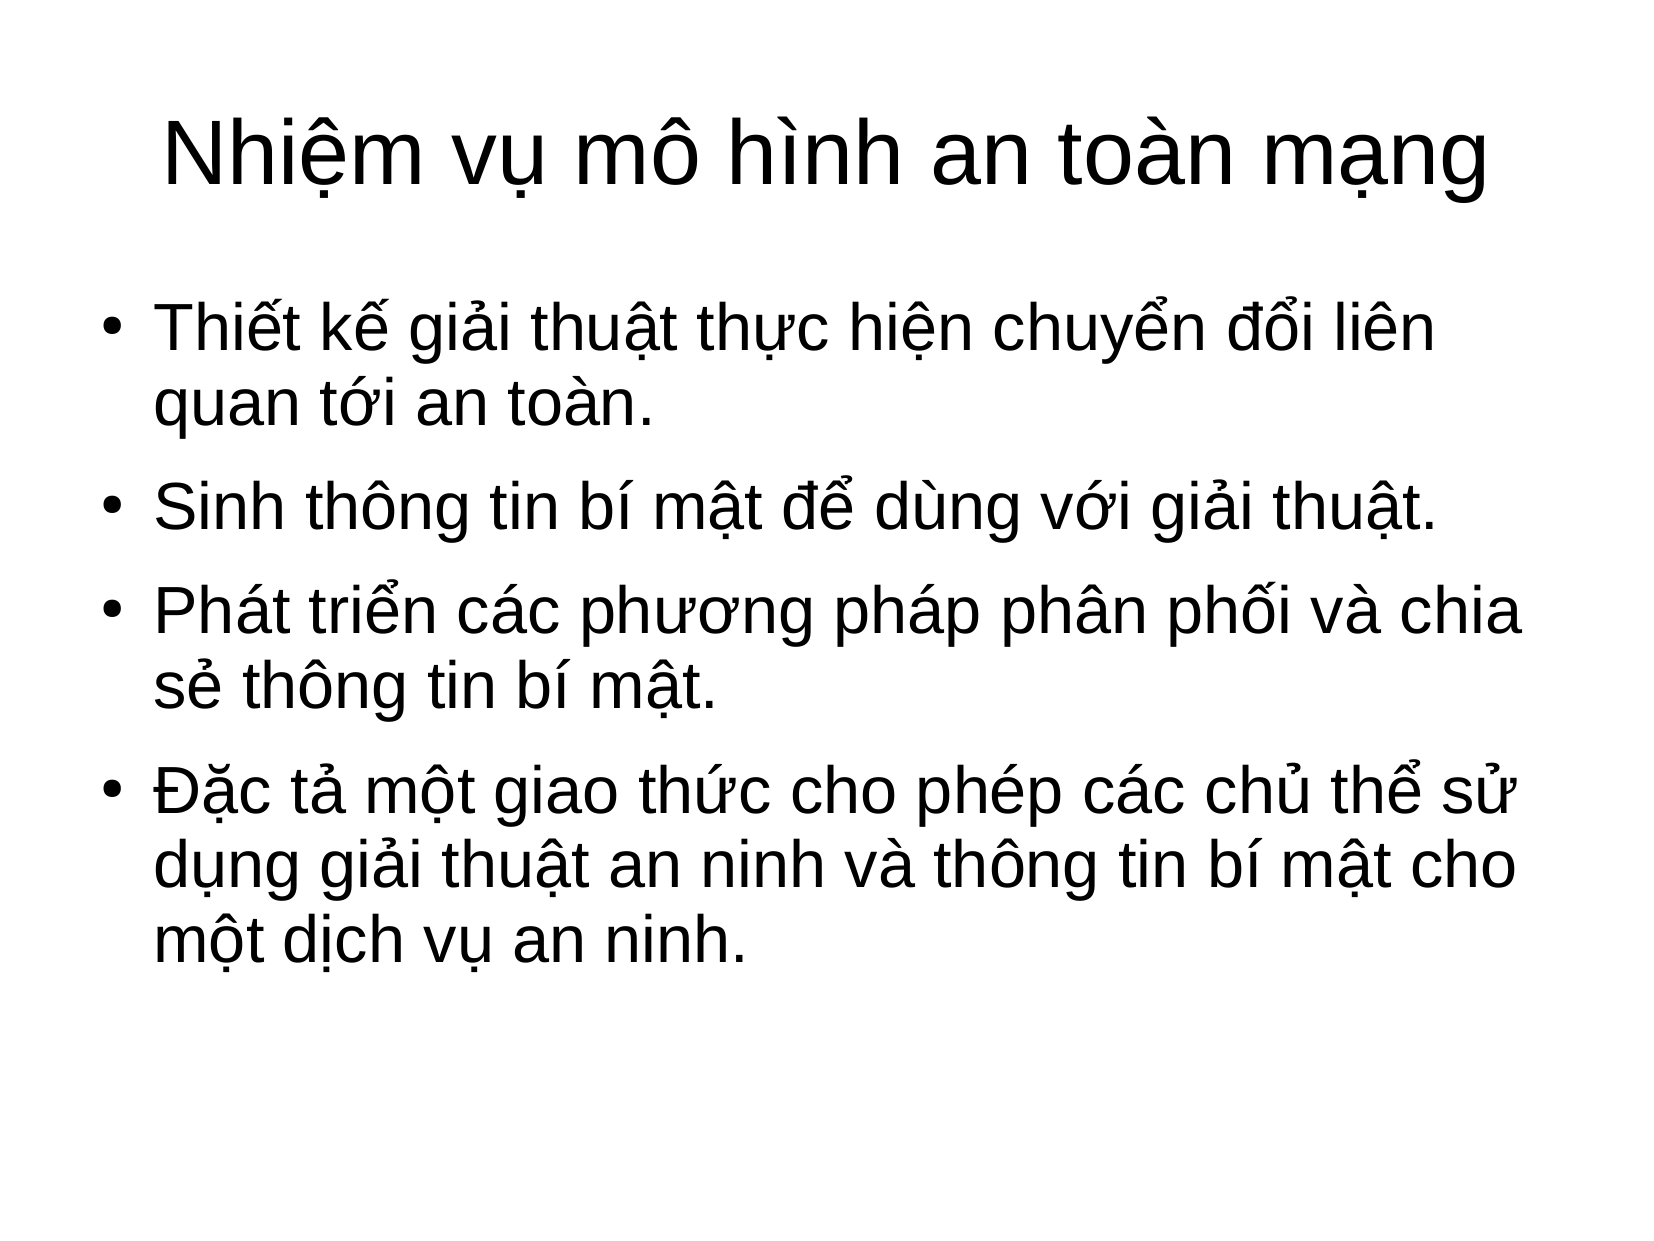

# Nhiệm vụ mô hình an toàn mạng
Thiết kế giải thuật thực hiện chuyển đổi liên quan tới an toàn.
Sinh thông tin bí mật để dùng với giải thuật.
Phát triển các phương pháp phân phối và chia sẻ thông tin bí mật.
Đặc tả một giao thức cho phép các chủ thể sử dụng giải thuật an ninh và thông tin bí mật cho một dịch vụ an ninh.